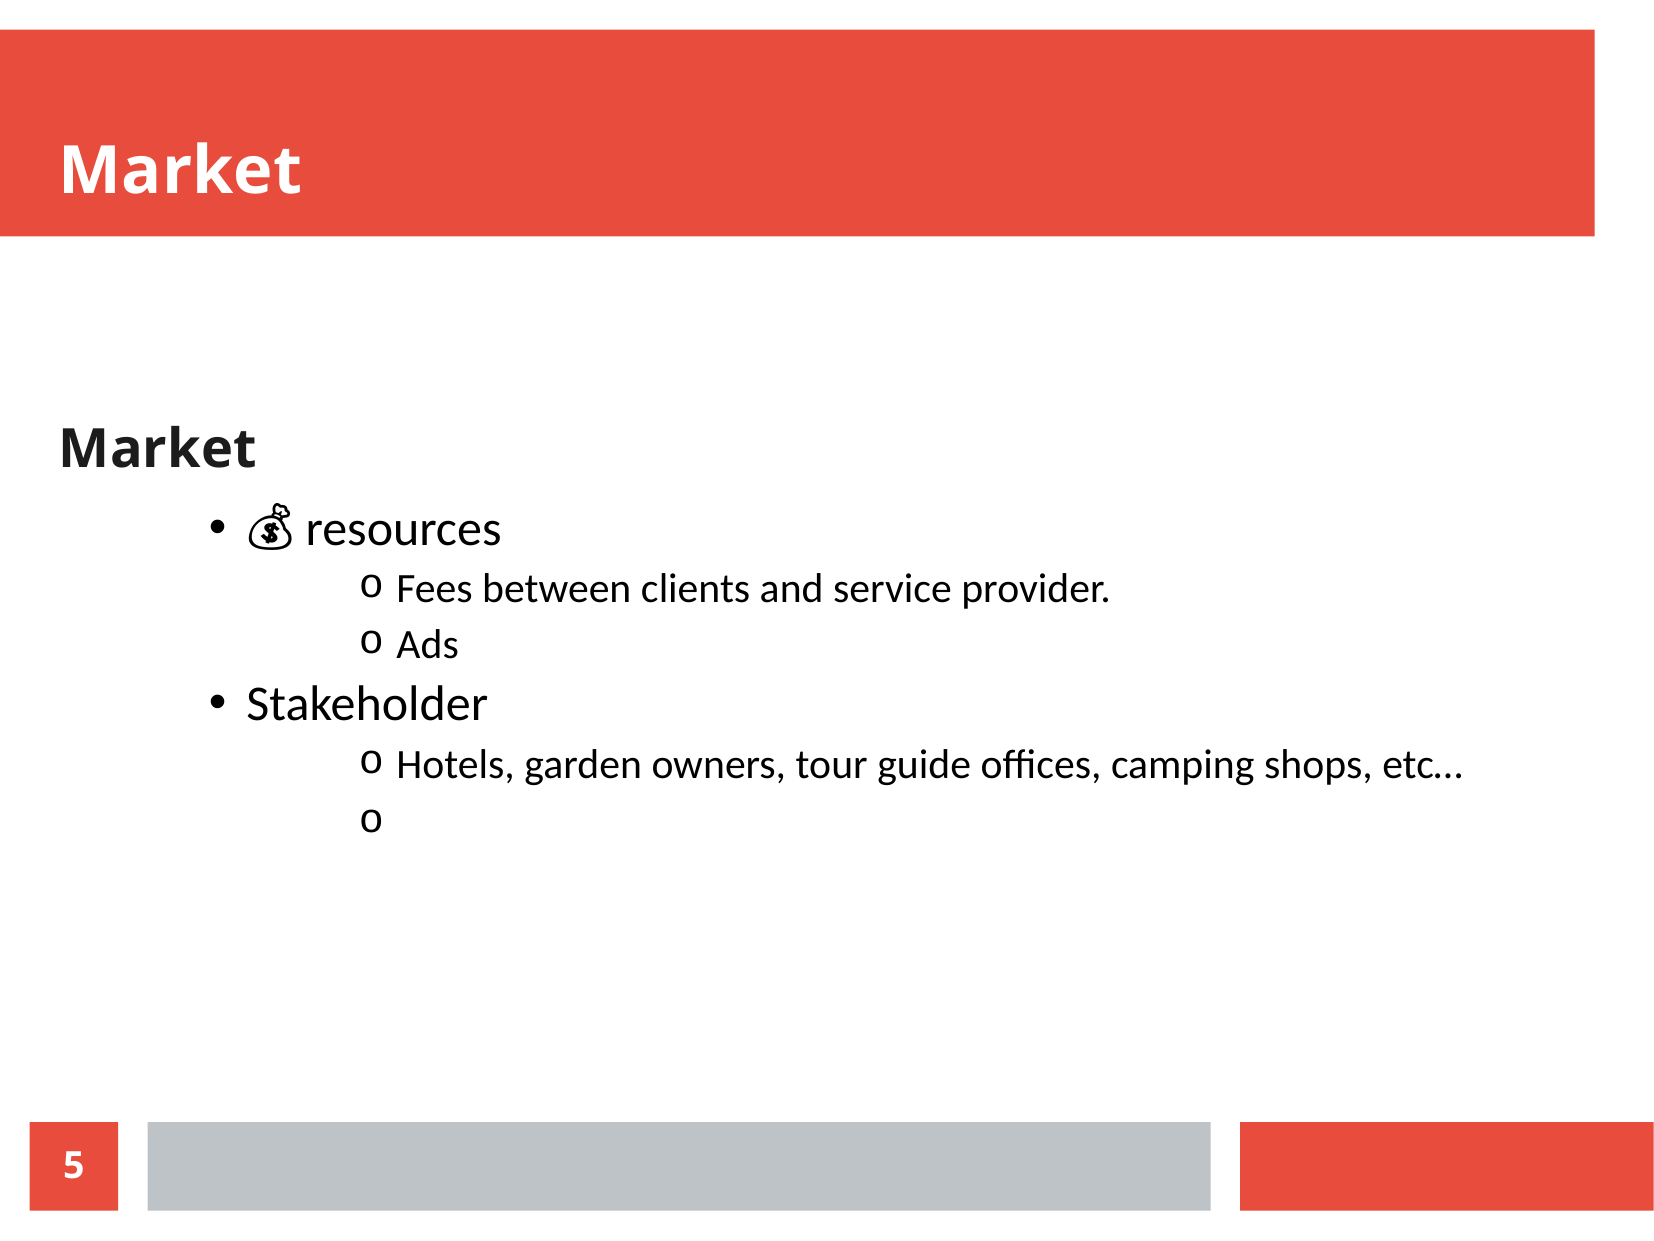

# Market
Market
💰 resources
Fees between clients and service provider.
Ads
Stakeholder
Hotels, garden owners, tour guide offices, camping shops, etc…